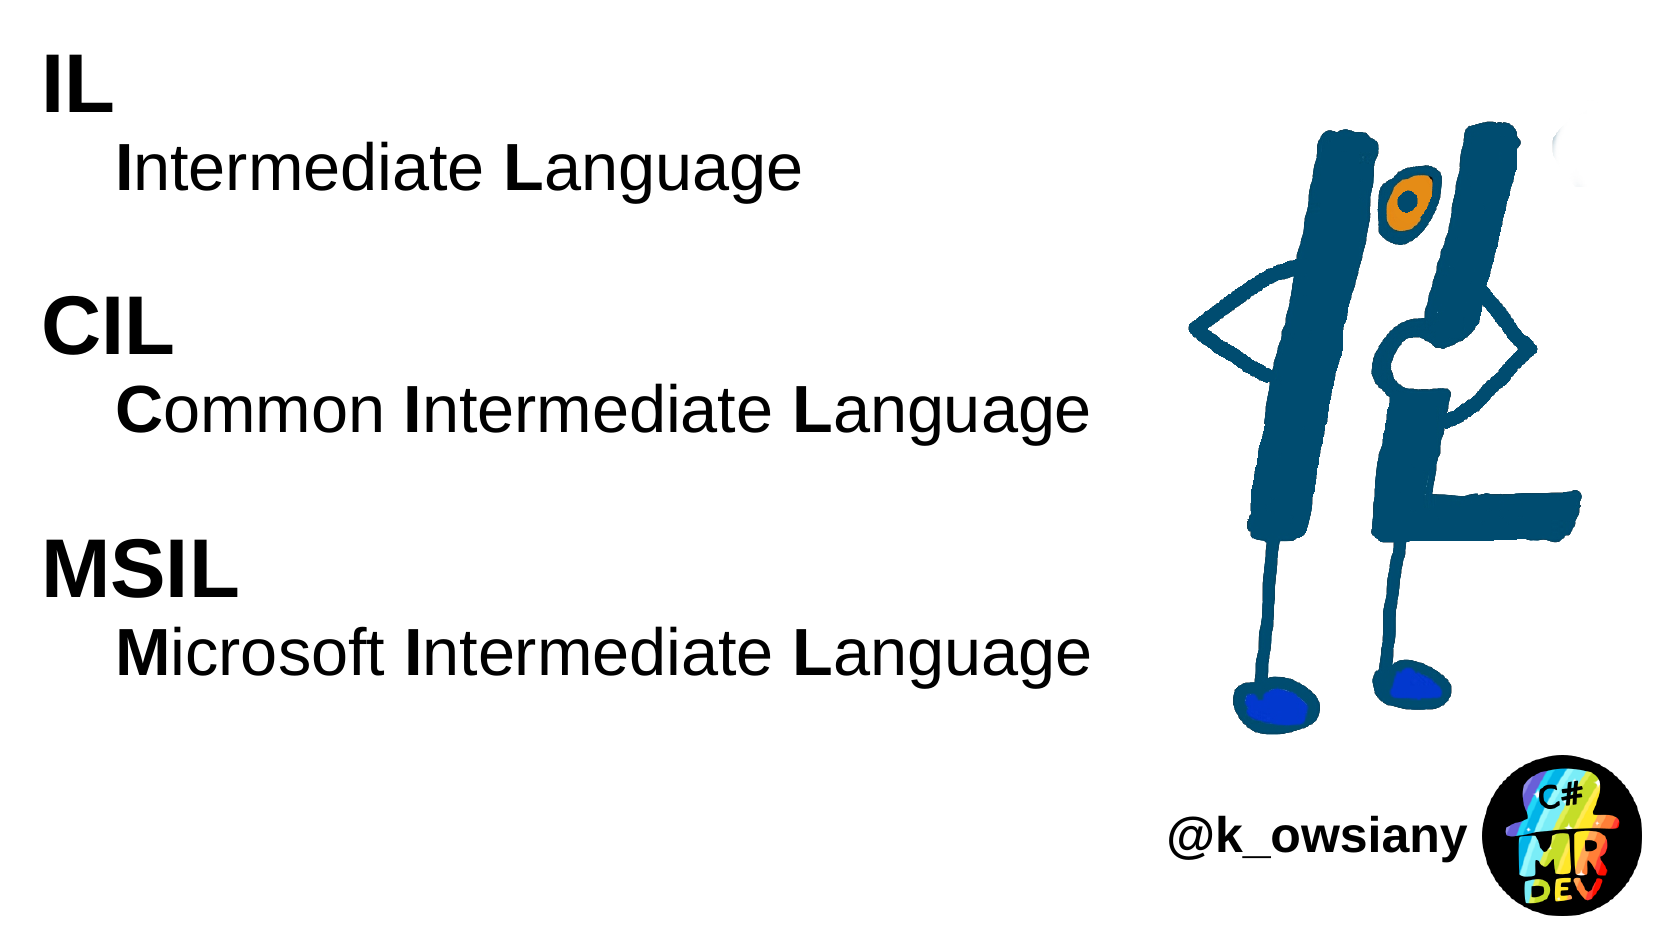

IL
	Intermediate Language
CIL
	Common Intermediate Language
MSIL
	Microsoft Intermediate Language